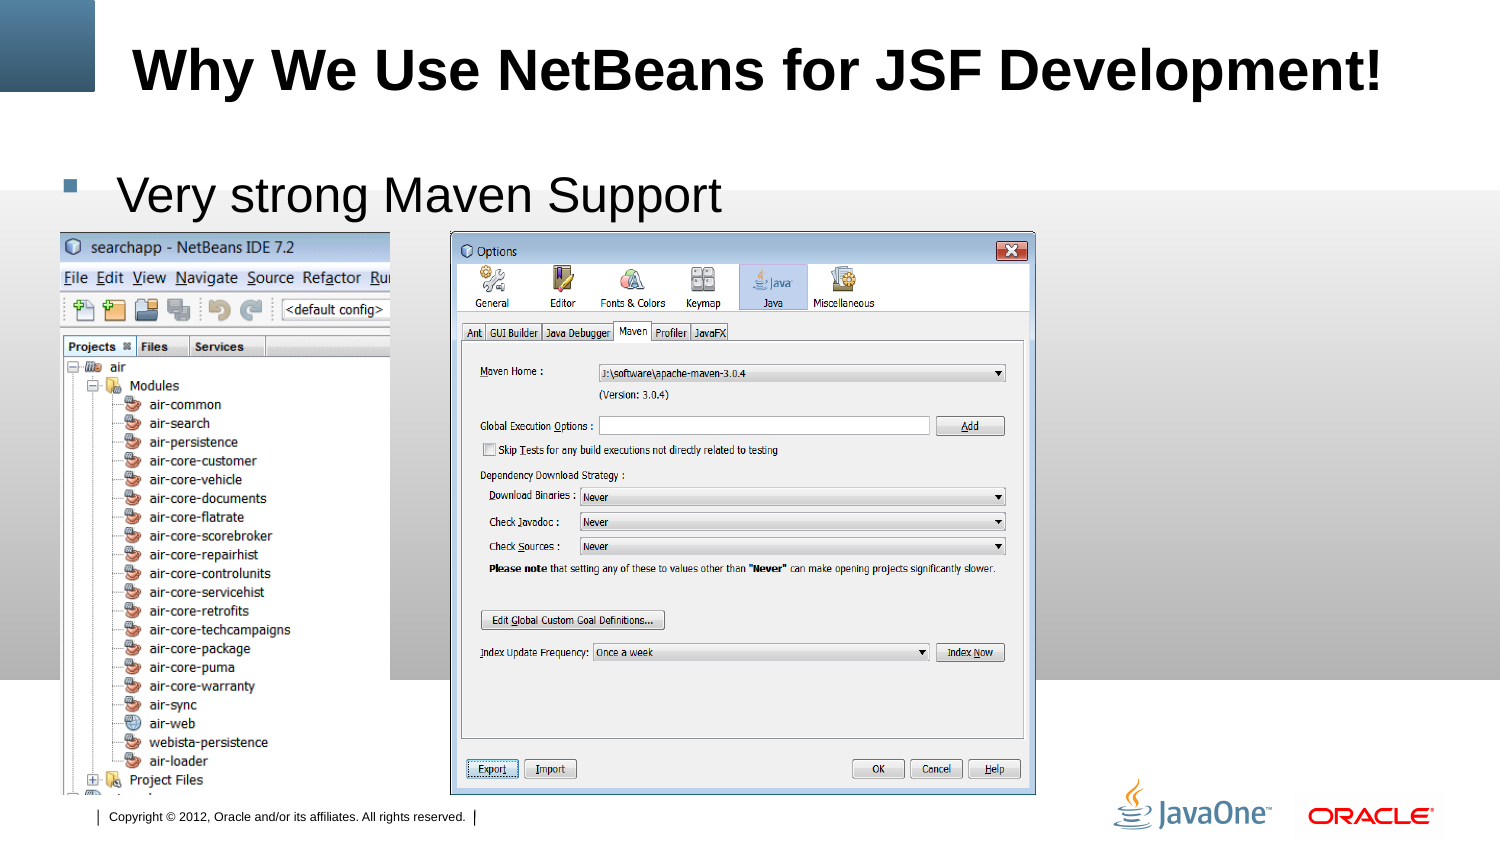

Why We Use NetBeans for JSF Development!
# Very strong Maven Support